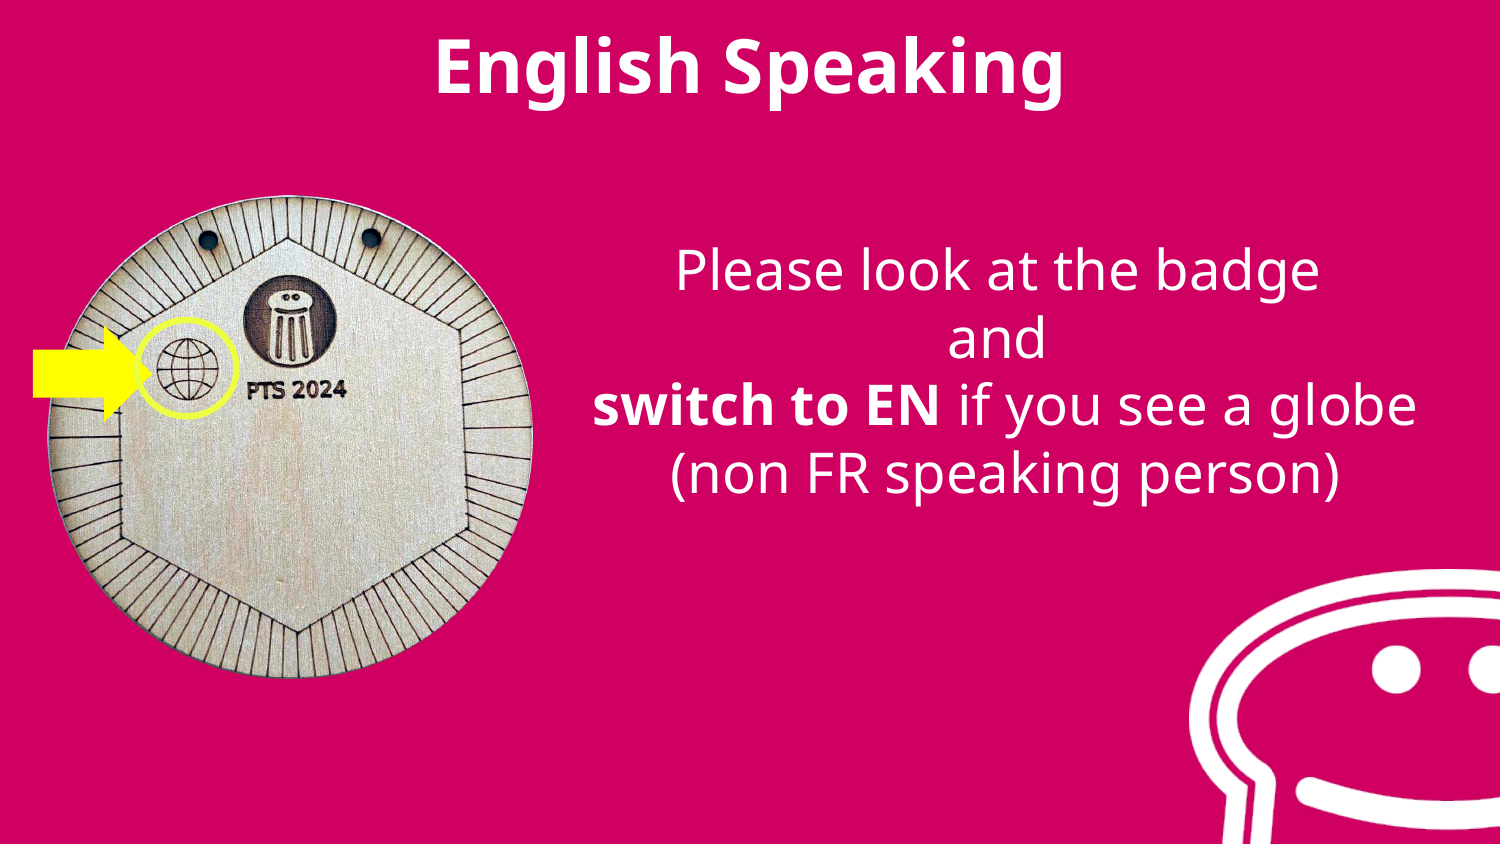

English Speaking
Please look at the badge
and
switch to EN if you see a globe
(non FR speaking person)